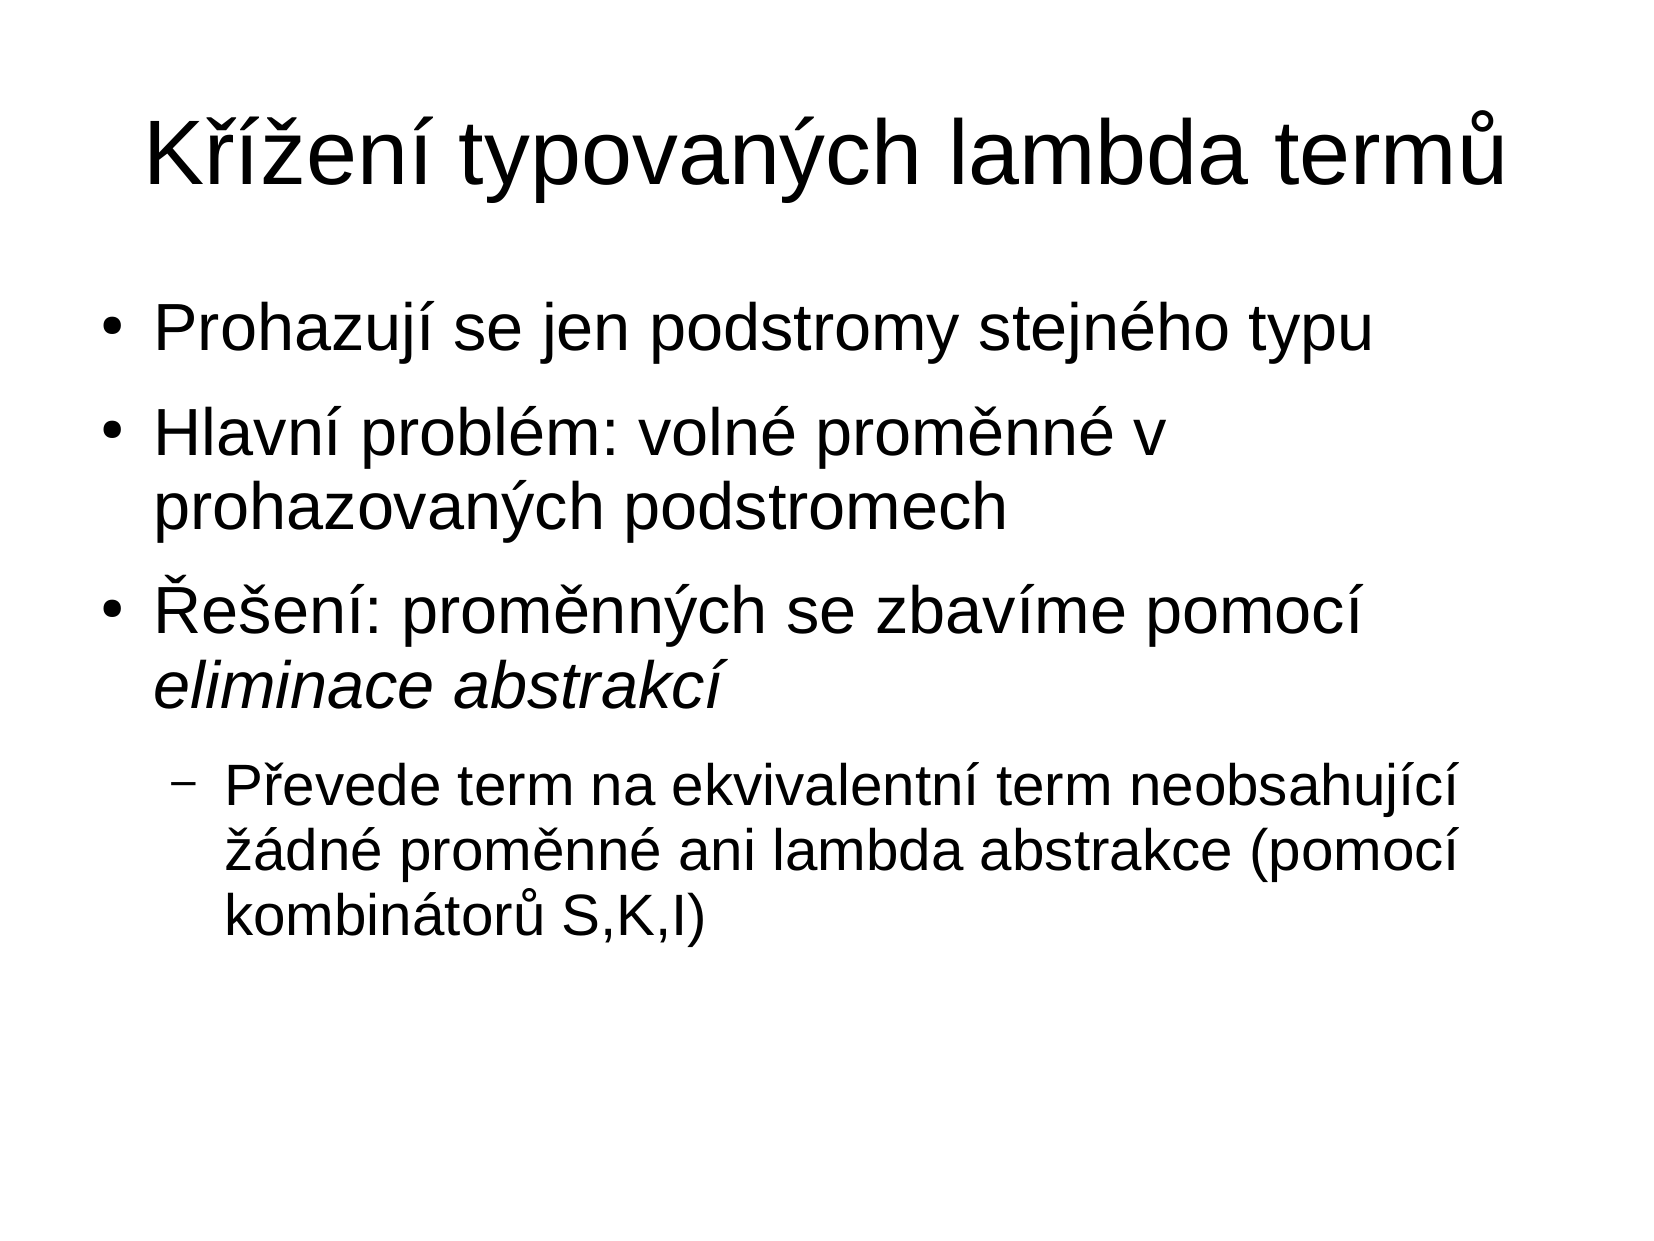

# Křížení typovaných lambda termů
Prohazují se jen podstromy stejného typu
Hlavní problém: volné proměnné v prohazovaných podstromech
Řešení: proměnných se zbavíme pomocí eliminace abstrakcí
Převede term na ekvivalentní term neobsahující žádné proměnné ani lambda abstrakce (pomocí kombinátorů S,K,I)